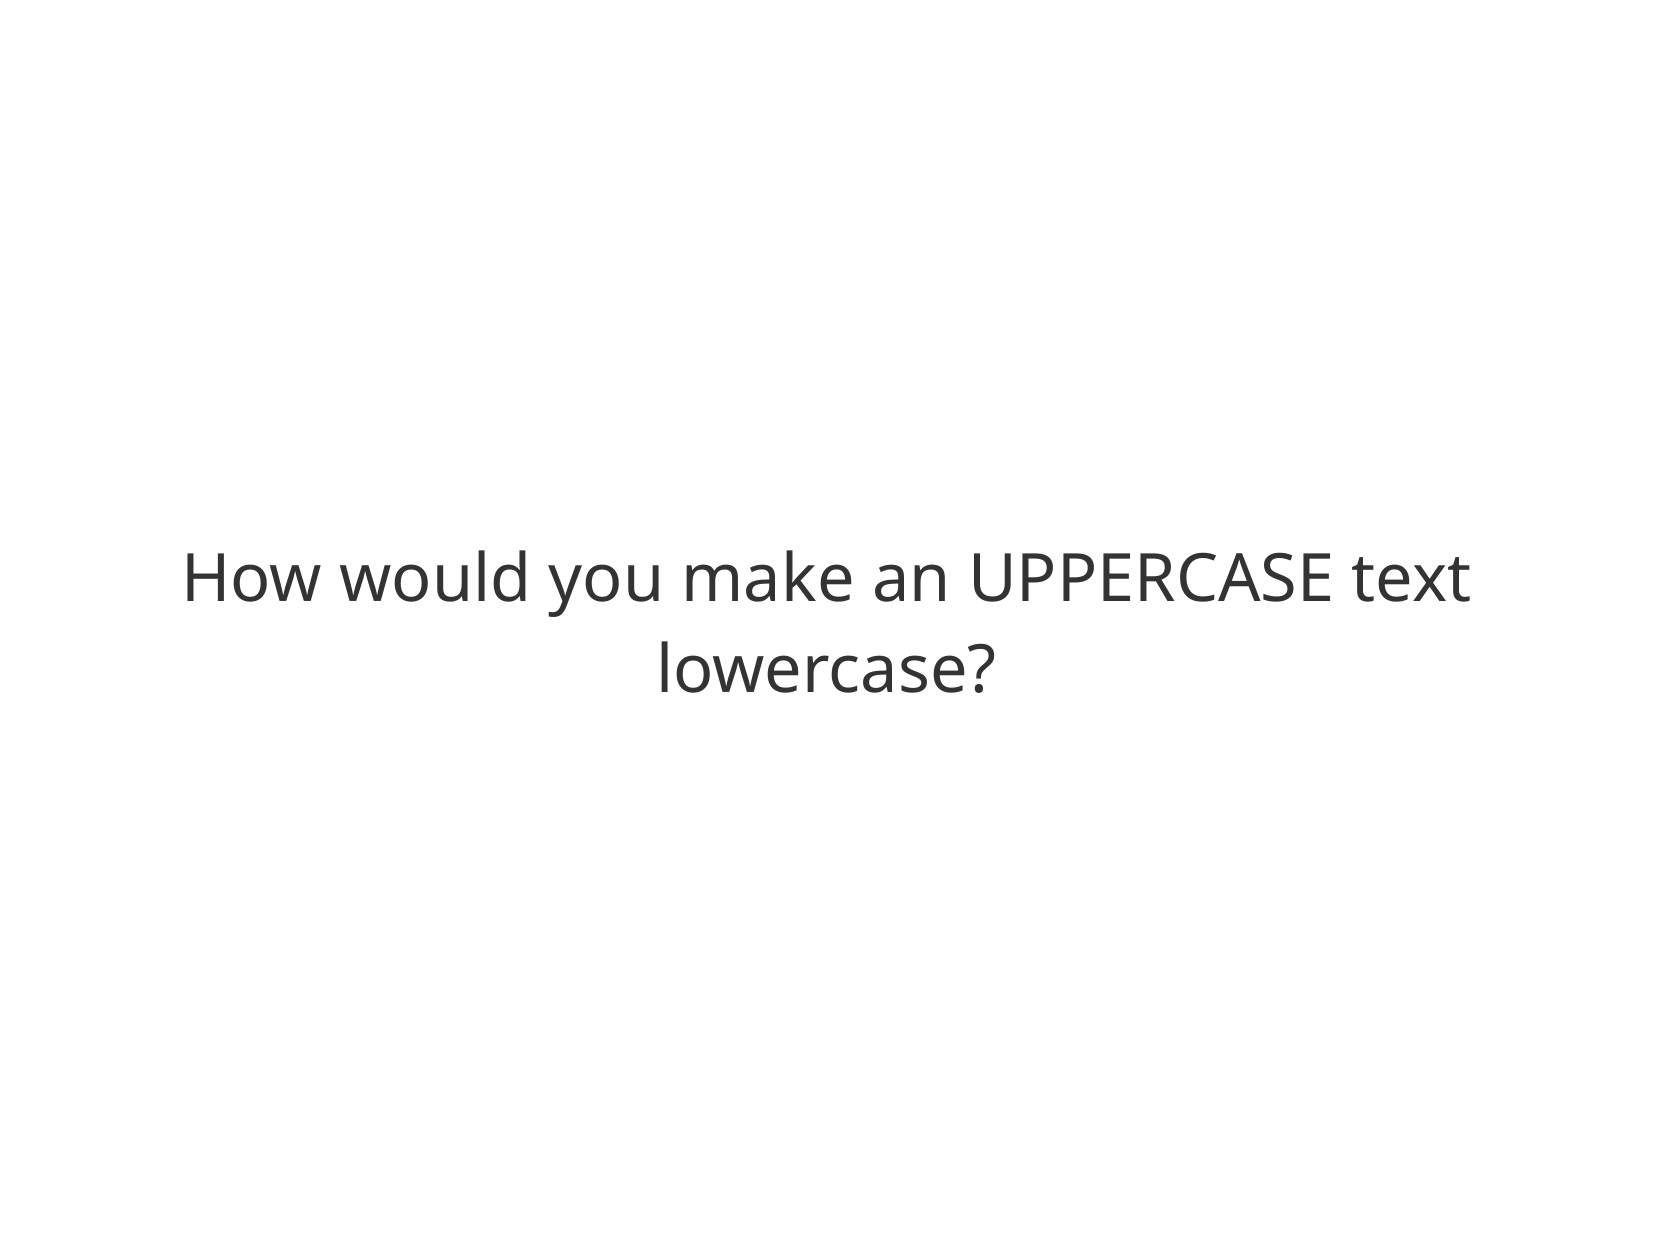

# How would you make an UPPERCASE text lowercase?